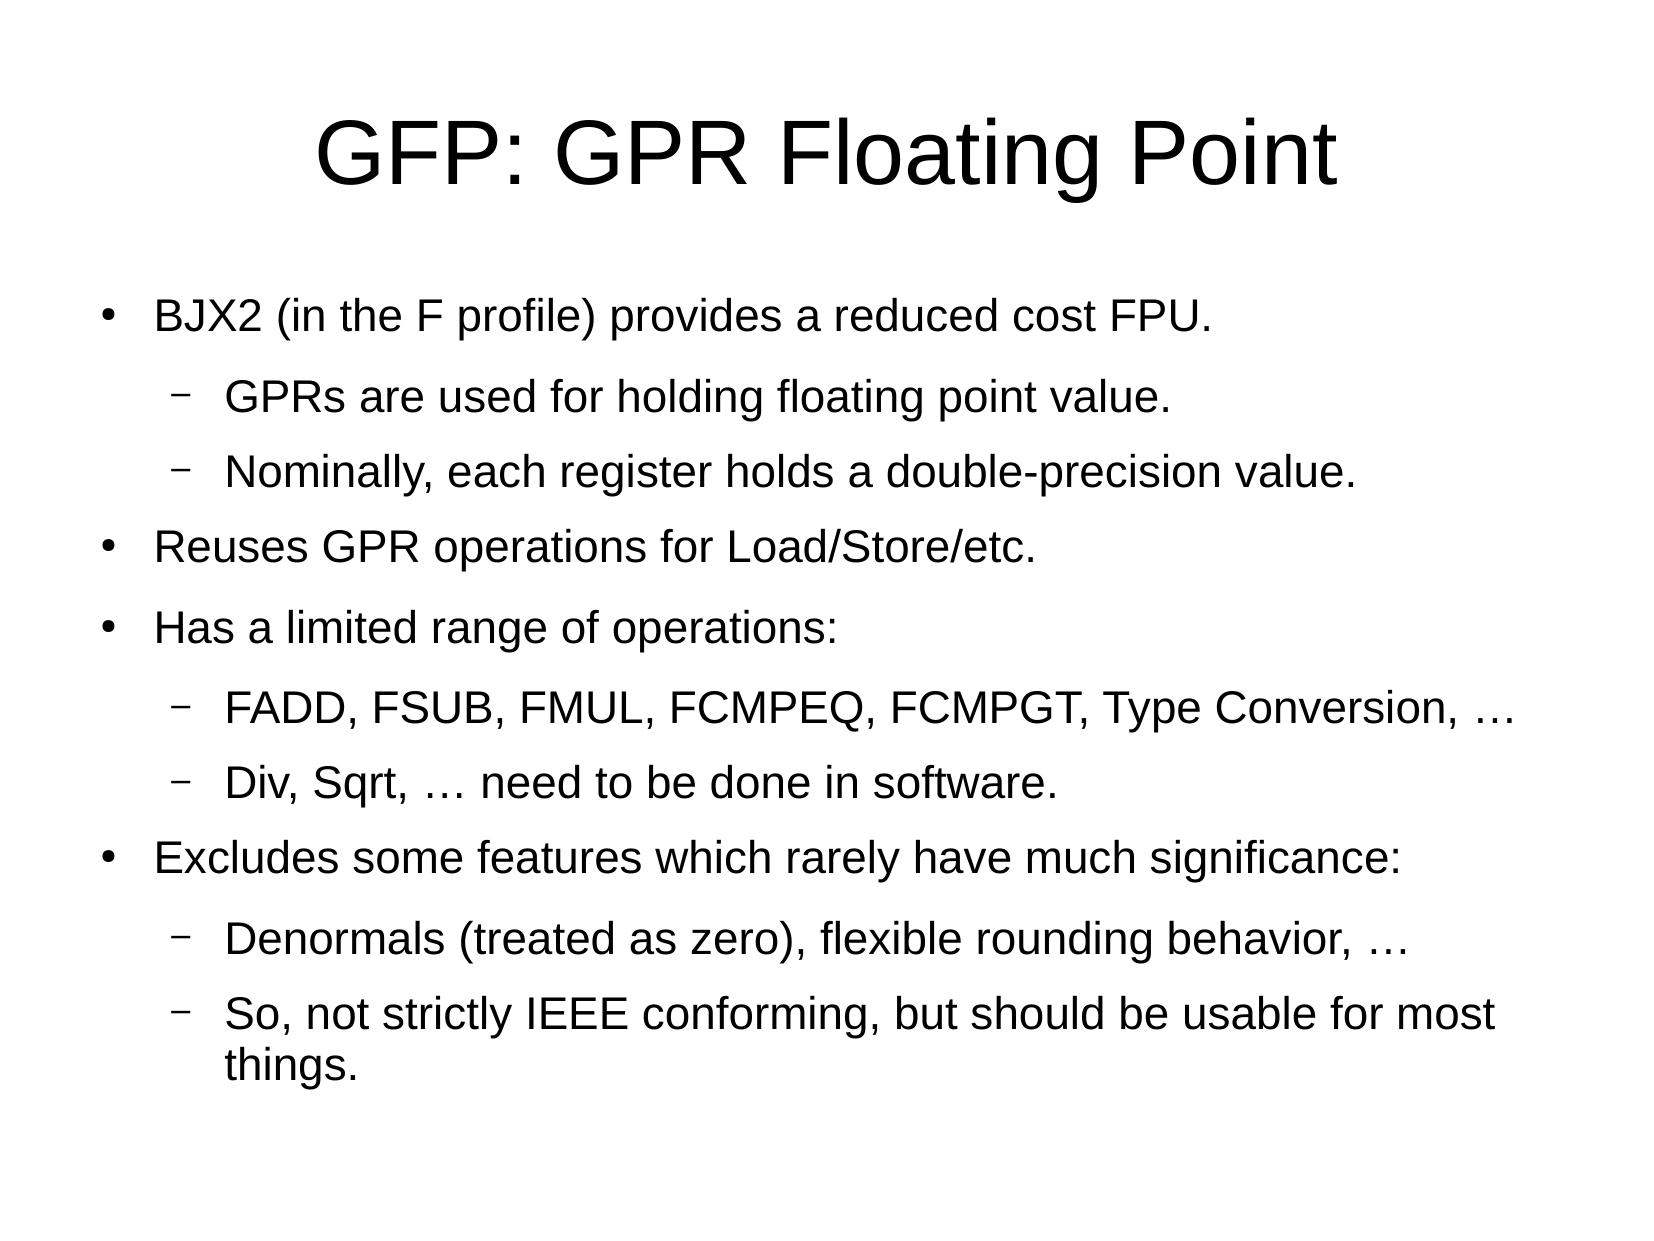

# GFP: GPR Floating Point
BJX2 (in the F profile) provides a reduced cost FPU.
GPRs are used for holding floating point value.
Nominally, each register holds a double-precision value.
Reuses GPR operations for Load/Store/etc.
Has a limited range of operations:
FADD, FSUB, FMUL, FCMPEQ, FCMPGT, Type Conversion, …
Div, Sqrt, … need to be done in software.
Excludes some features which rarely have much significance:
Denormals (treated as zero), flexible rounding behavior, …
So, not strictly IEEE conforming, but should be usable for most things.